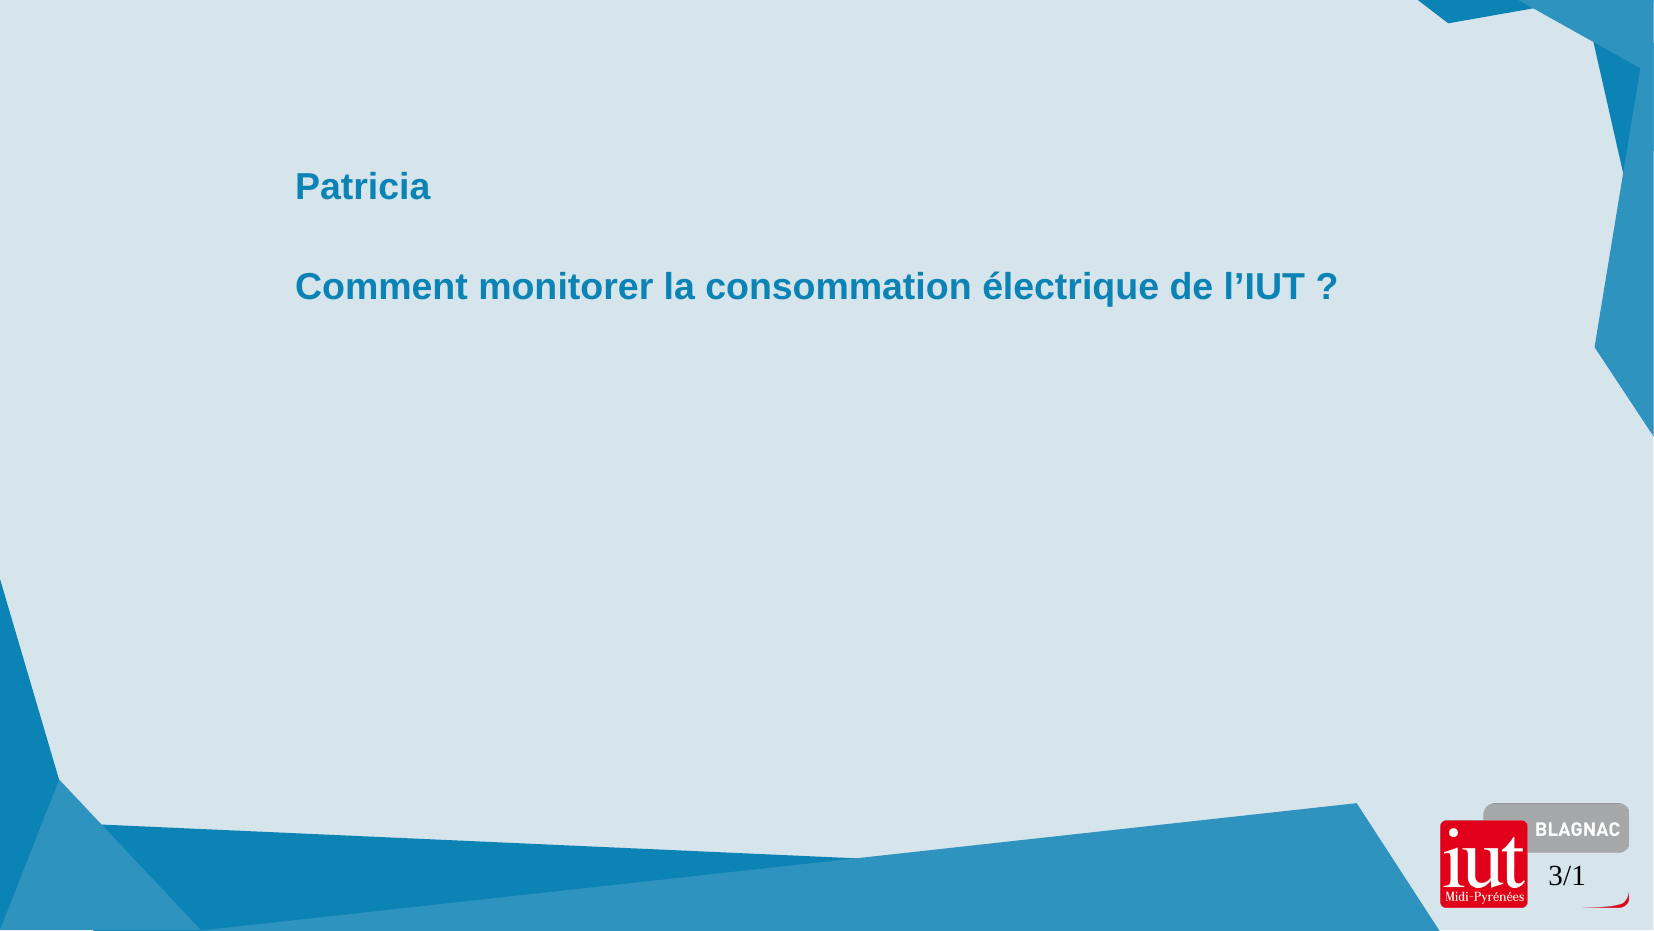

#
Patricia
Comment monitorer la consommation électrique de l’IUT ?
3